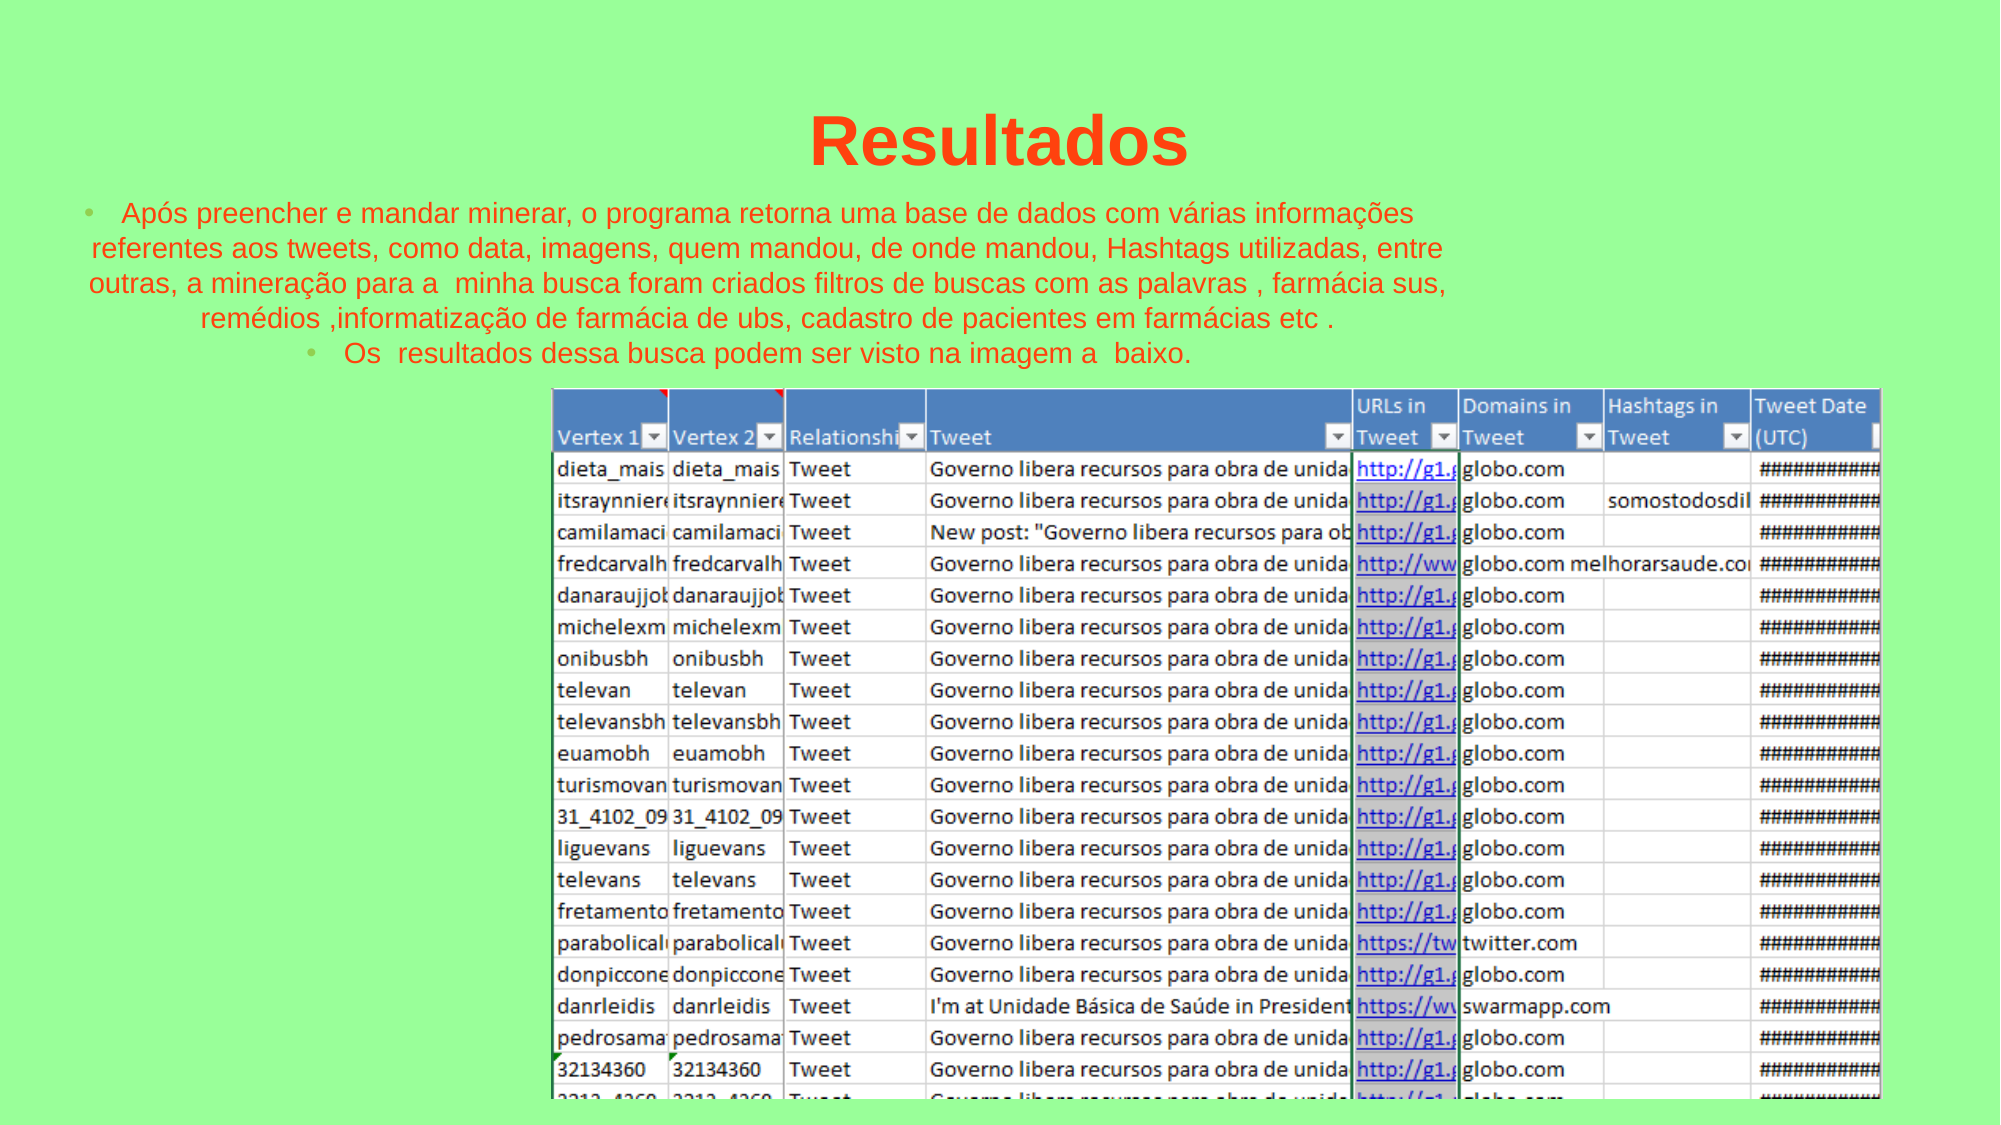

Resultados
Após preencher e mandar minerar, o programa retorna uma base de dados com várias informações referentes aos tweets, como data, imagens, quem mandou, de onde mandou, Hashtags utilizadas, entre outras, a mineração para a minha busca foram criados filtros de buscas com as palavras , farmácia sus, remédios ,informatização de farmácia de ubs, cadastro de pacientes em farmácias etc .
Os resultados dessa busca podem ser visto na imagem a baixo.